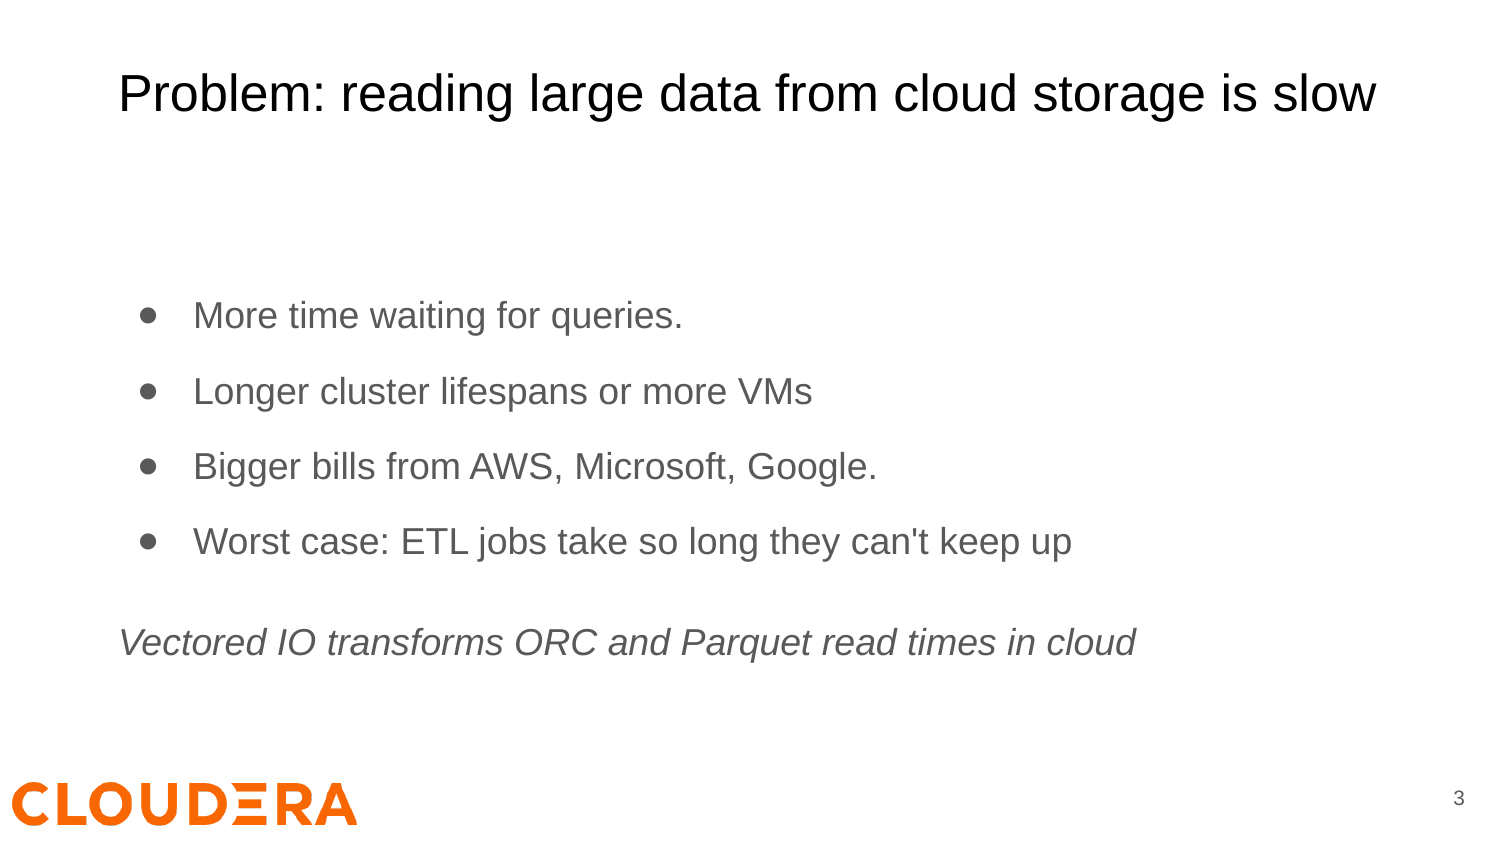

# Problem: reading large data from cloud storage is slow
More time waiting for queries.
Longer cluster lifespans or more VMs
Bigger bills from AWS, Microsoft, Google.
Worst case: ETL jobs take so long they can't keep up
Vectored IO transforms ORC and Parquet read times in cloud